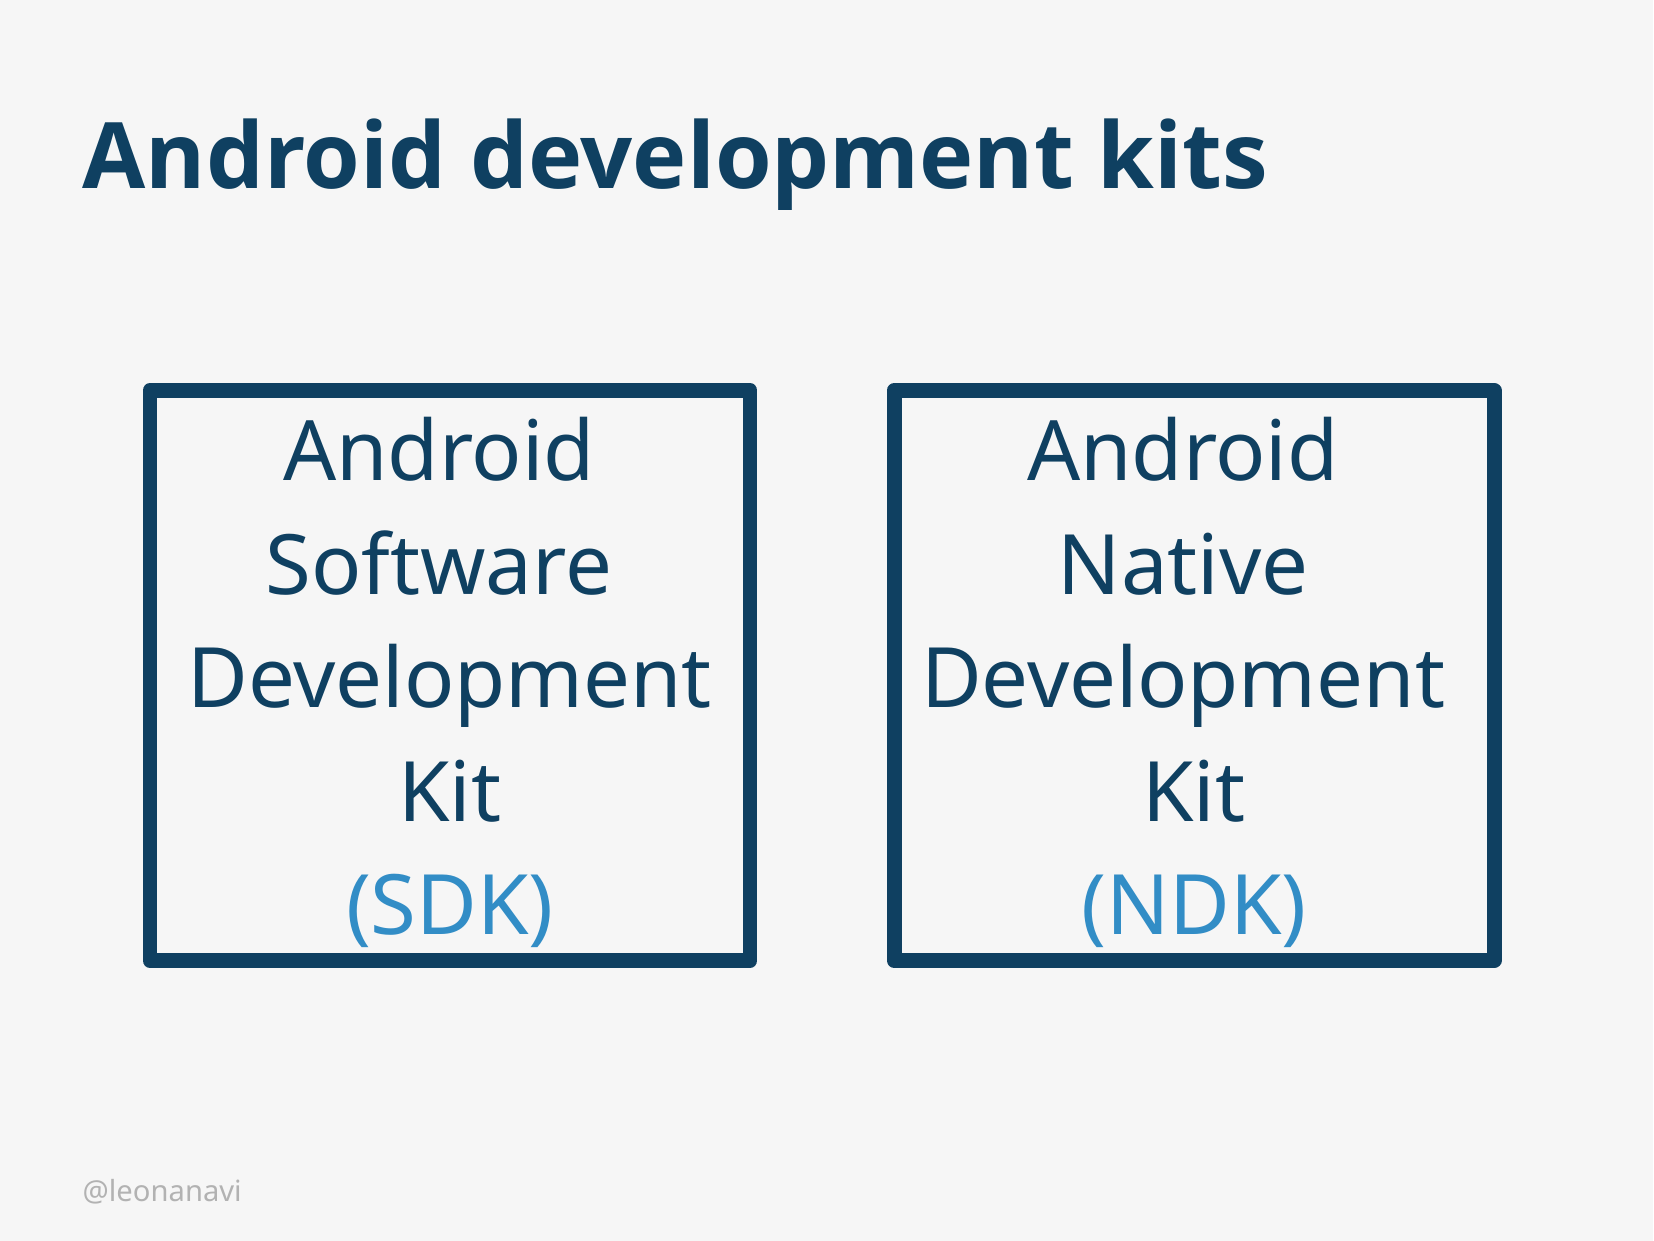

# Android development kits
Android
Software
Development
Kit
(SDK)
Android
Native
Development
Kit
(NDK)